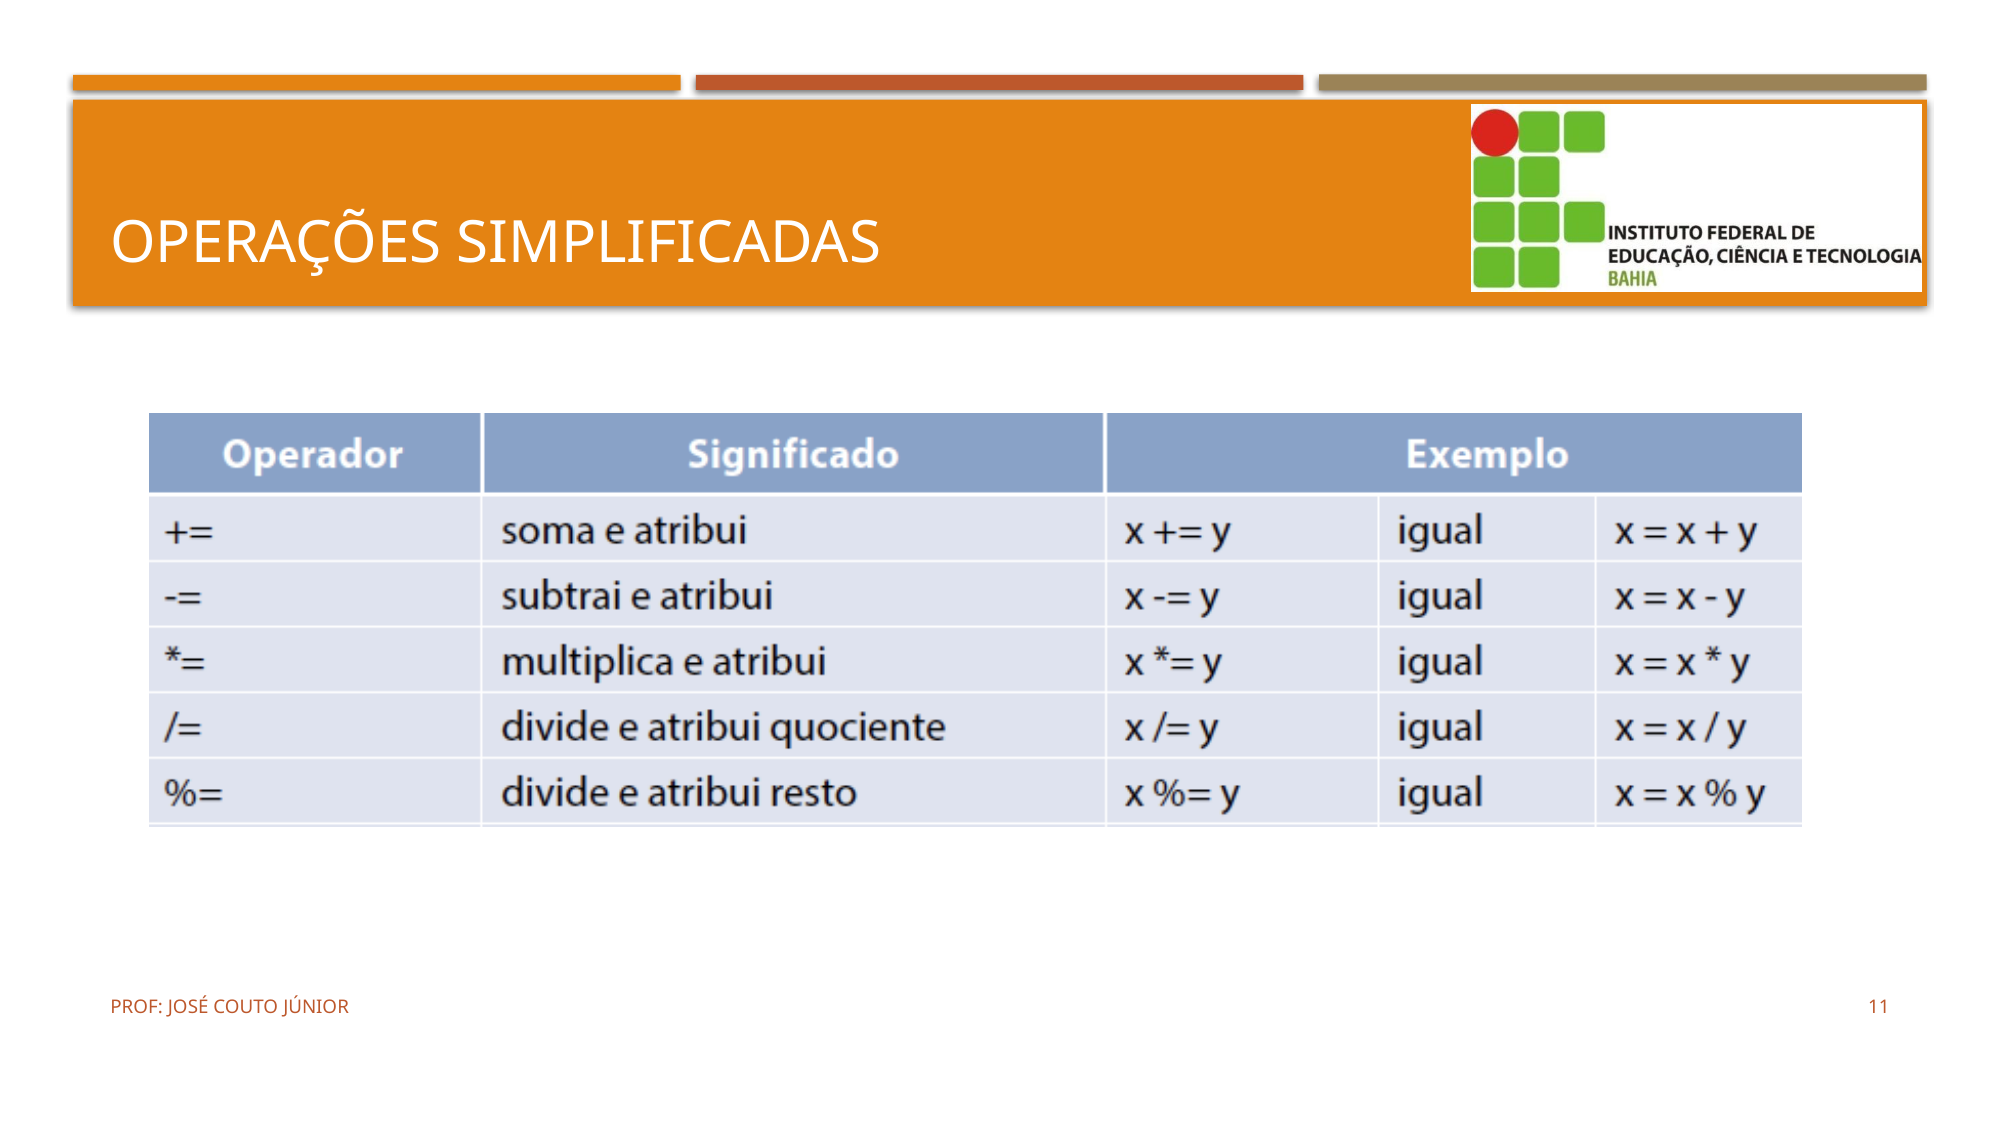

# Operações simplificadas
Prof: José Couto Júnior
11